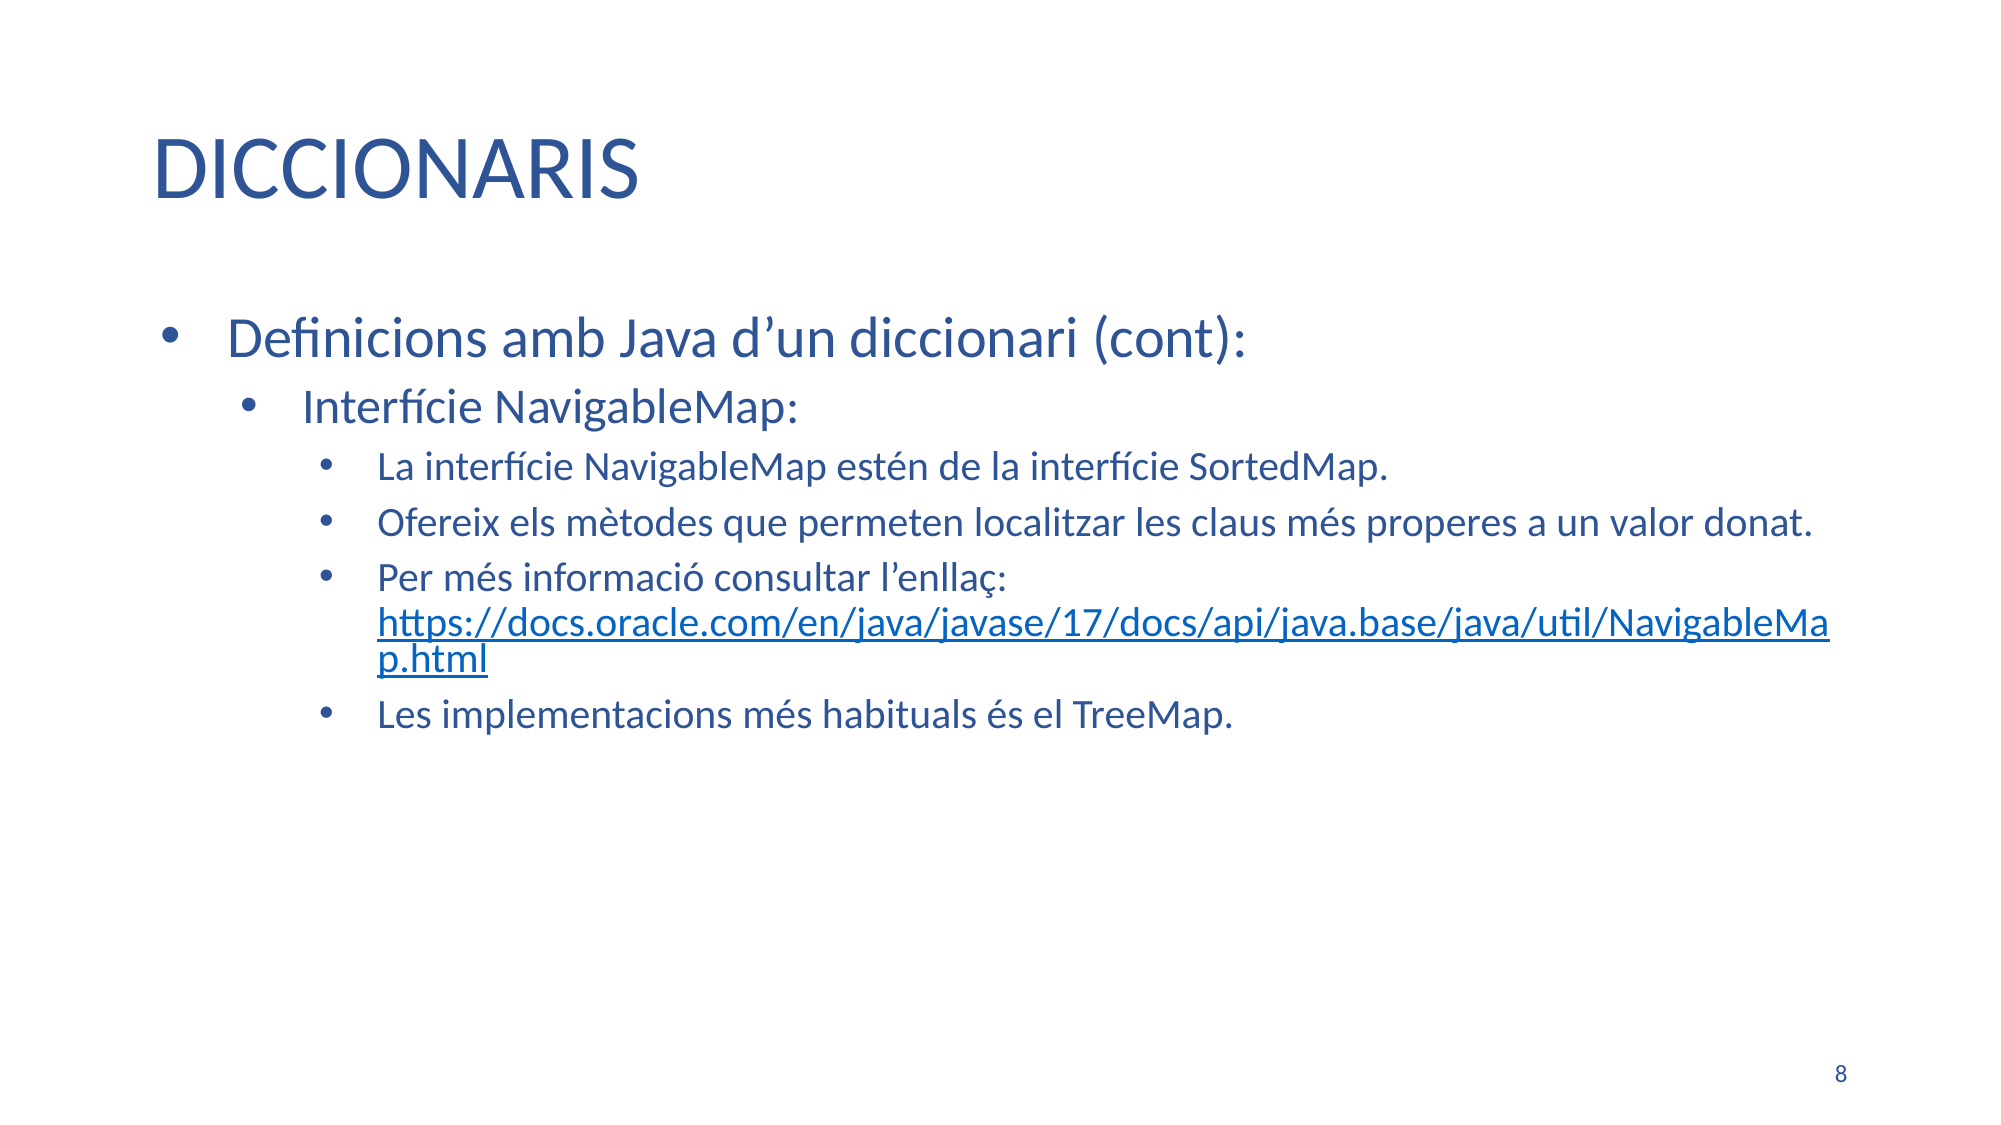

# DICCIONARIS
Definicions amb Java d’un diccionari (cont):
Interfície NavigableMap:
La interfície NavigableMap estén de la interfície SortedMap.
Ofereix els mètodes que permeten localitzar les claus més properes a un valor donat.
Per més informació consultar l’enllaç: https://docs.oracle.com/en/java/javase/17/docs/api/java.base/java/util/NavigableMap.html
Les implementacions més habituals és el TreeMap.